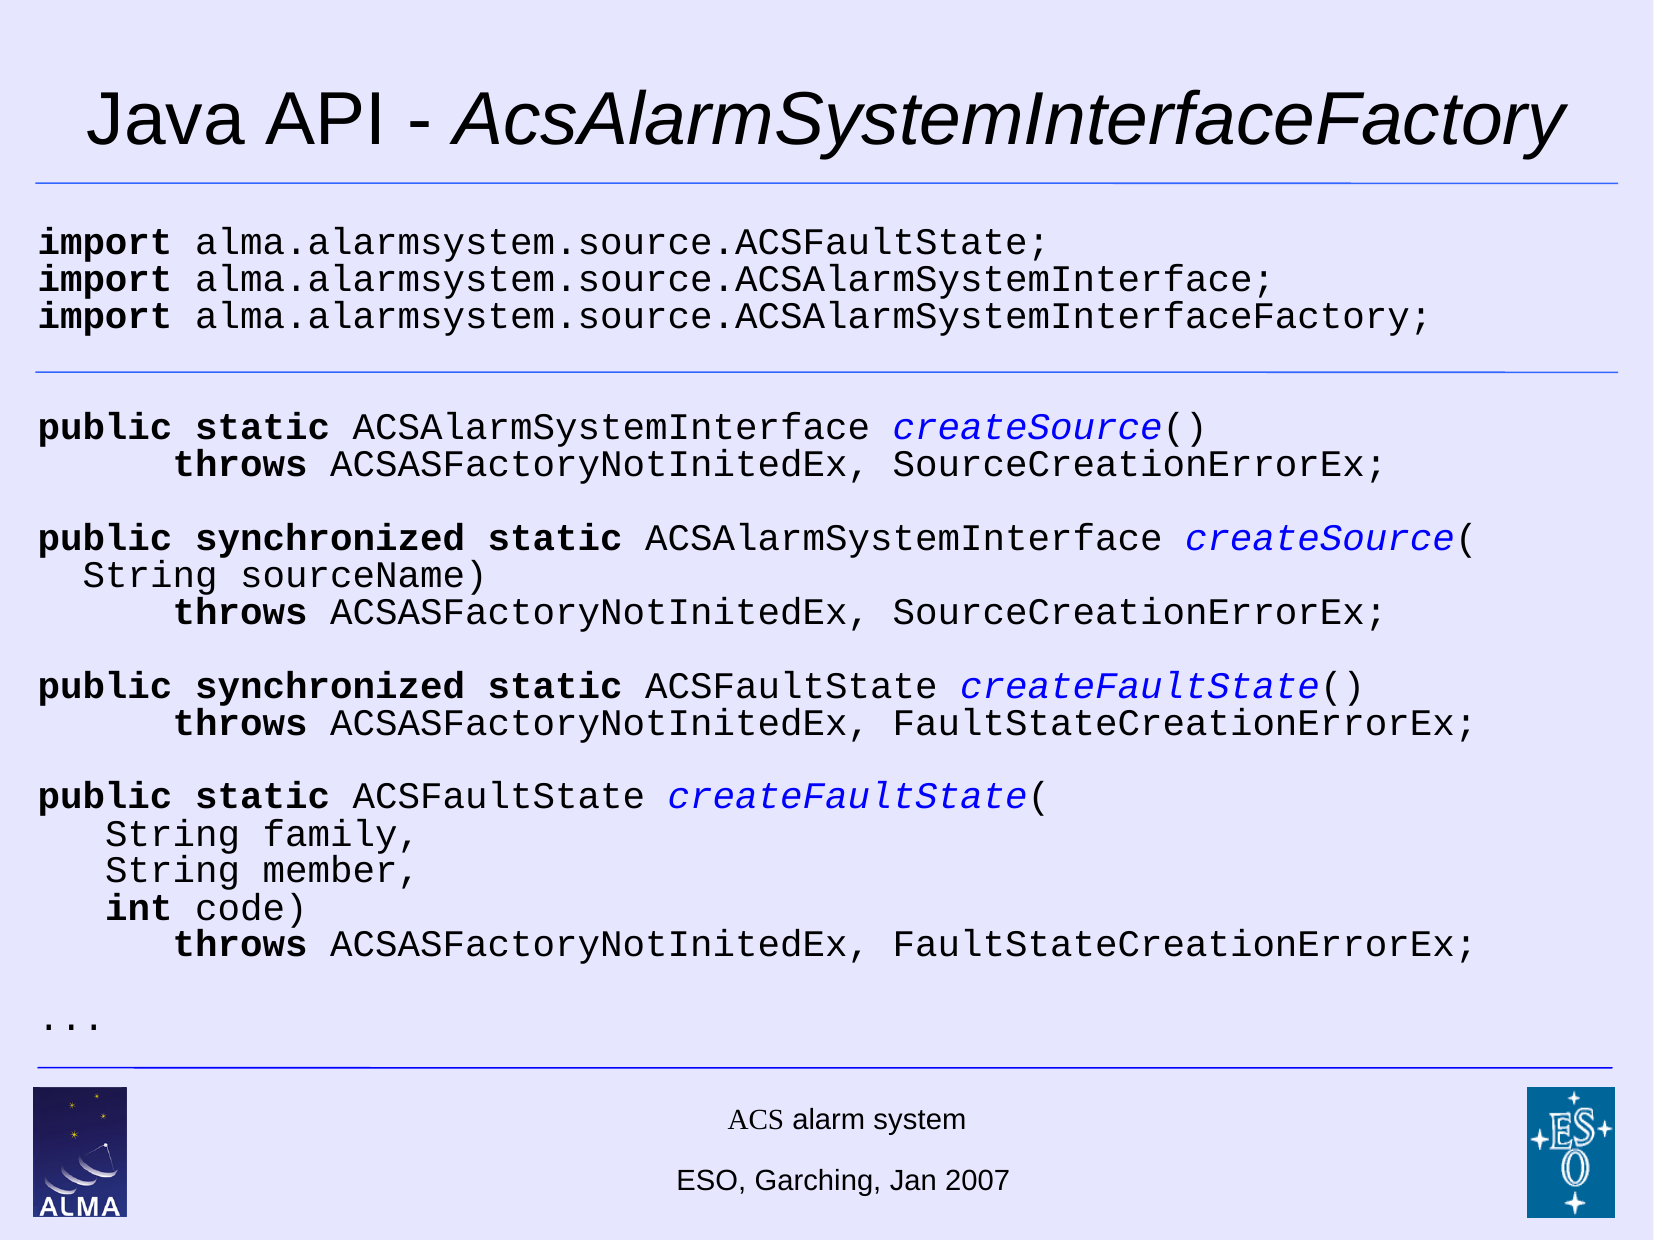

# Java API - AcsAlarmSystemInterfaceFactory
import alma.alarmsystem.source.ACSFaultState;
import alma.alarmsystem.source.ACSAlarmSystemInterface;
import alma.alarmsystem.source.ACSAlarmSystemInterfaceFactory;
public static ACSAlarmSystemInterface createSource()
 throws ACSASFactoryNotInitedEx, SourceCreationErrorEx;
public synchronized static ACSAlarmSystemInterface createSource(
 String sourceName)
 throws ACSASFactoryNotInitedEx, SourceCreationErrorEx;
public synchronized static ACSFaultState createFaultState()
 throws ACSASFactoryNotInitedEx, FaultStateCreationErrorEx;
public static ACSFaultState createFaultState(
 String family,
 String member,
 int code)
 throws ACSASFactoryNotInitedEx, FaultStateCreationErrorEx;
...